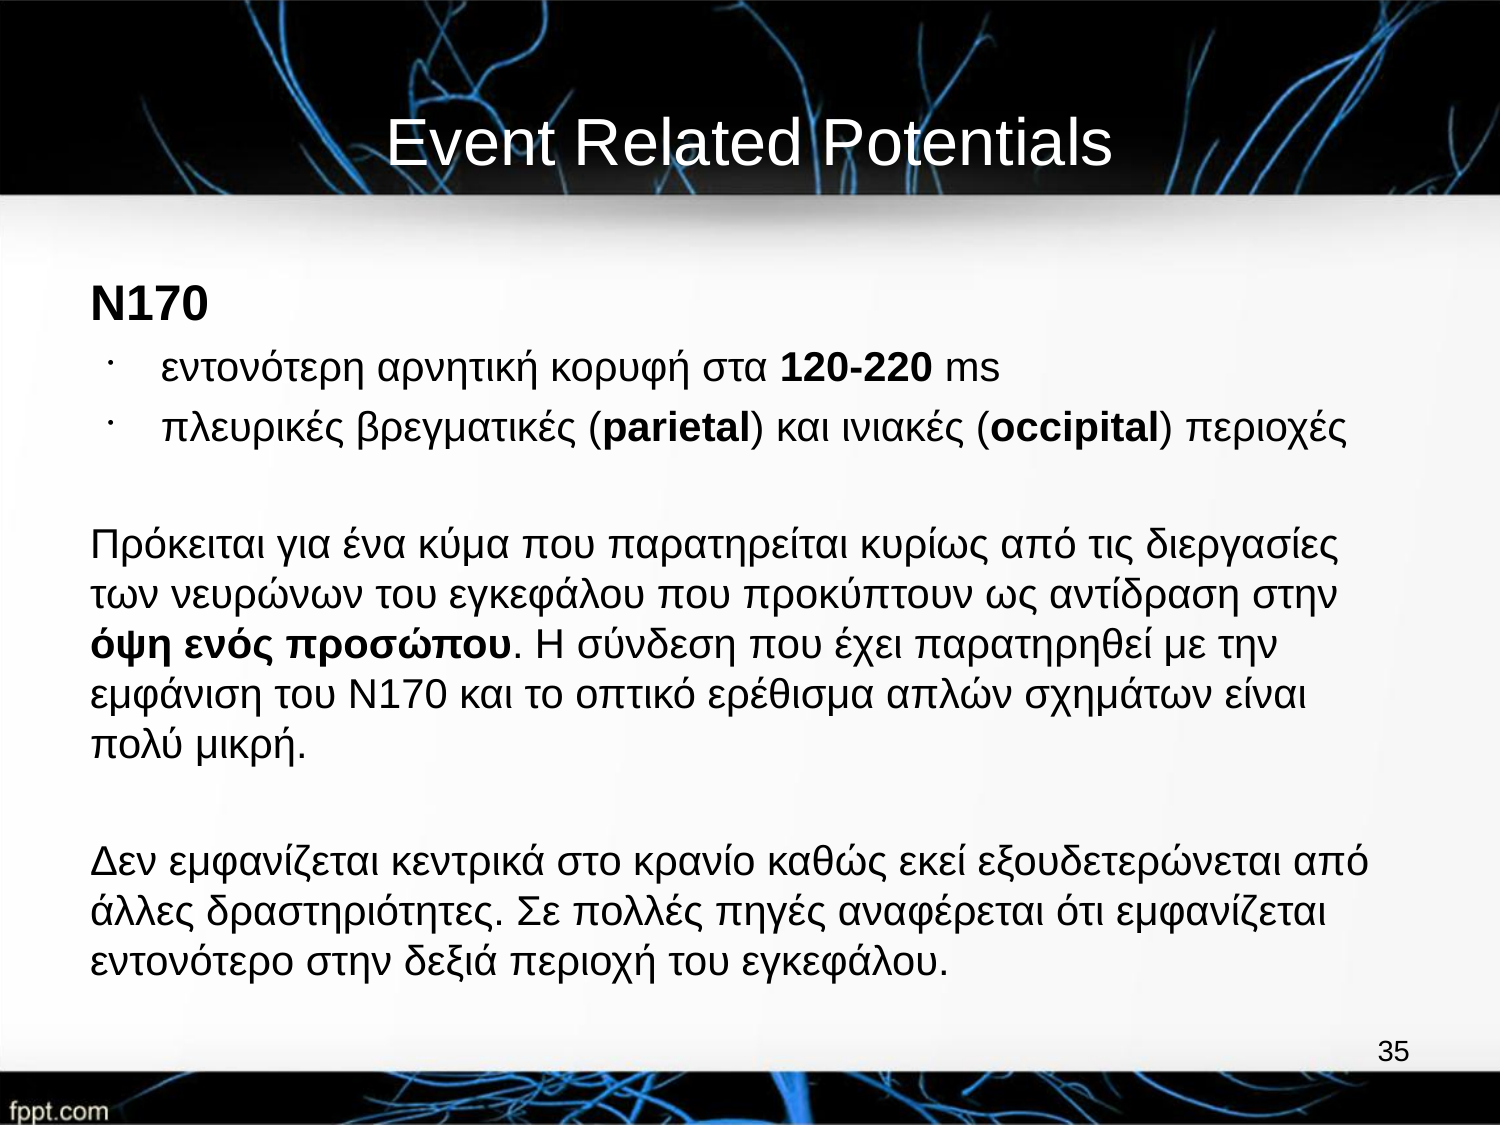

# Event Related Potentials
Ν170
εντονότερη αρνητική κορυφή στα 120-220 ms
πλευρικές βρεγματικές (parietal) και ινιακές (occipital) περιοχές
Πρόκειται για ένα κύμα που παρατηρείται κυρίως από τις διεργασίες των νευρώνων του εγκεφάλου που προκύπτουν ως αντίδραση στην όψη ενός προσώπου. Η σύνδεση που έχει παρατηρηθεί με την εμφάνιση του Ν170 και το οπτικό ερέθισμα απλών σχημάτων είναι πολύ μικρή.
Δεν εμφανίζεται κεντρικά στο κρανίο καθώς εκεί εξουδετερώνεται από άλλες δραστηριότητες. Σε πολλές πηγές αναφέρεται ότι εμφανίζεται εντονότερο στην δεξιά περιοχή του εγκεφάλου.
35